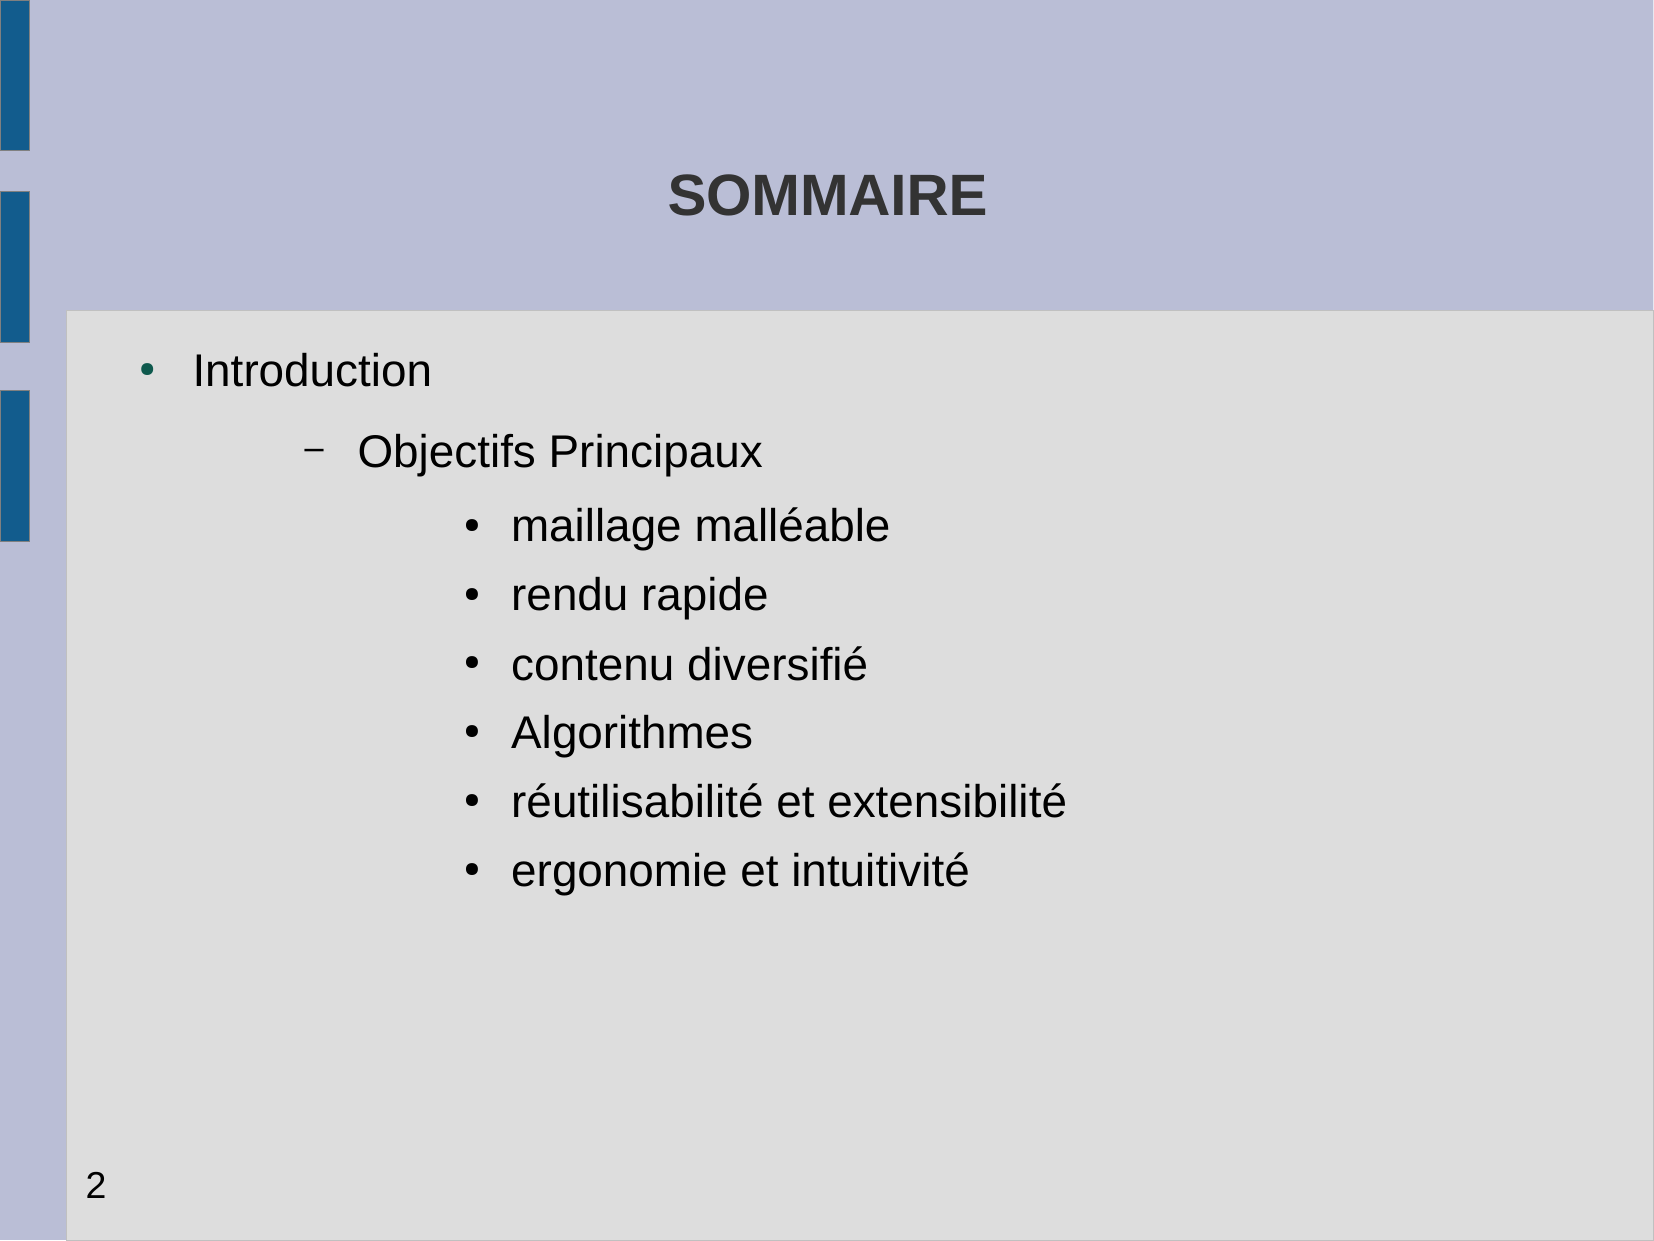

# SOMMAIRE
Introduction
Objectifs Principaux
maillage malléable
rendu rapide
contenu diversifié
Algorithmes
réutilisabilité et extensibilité
ergonomie et intuitivité